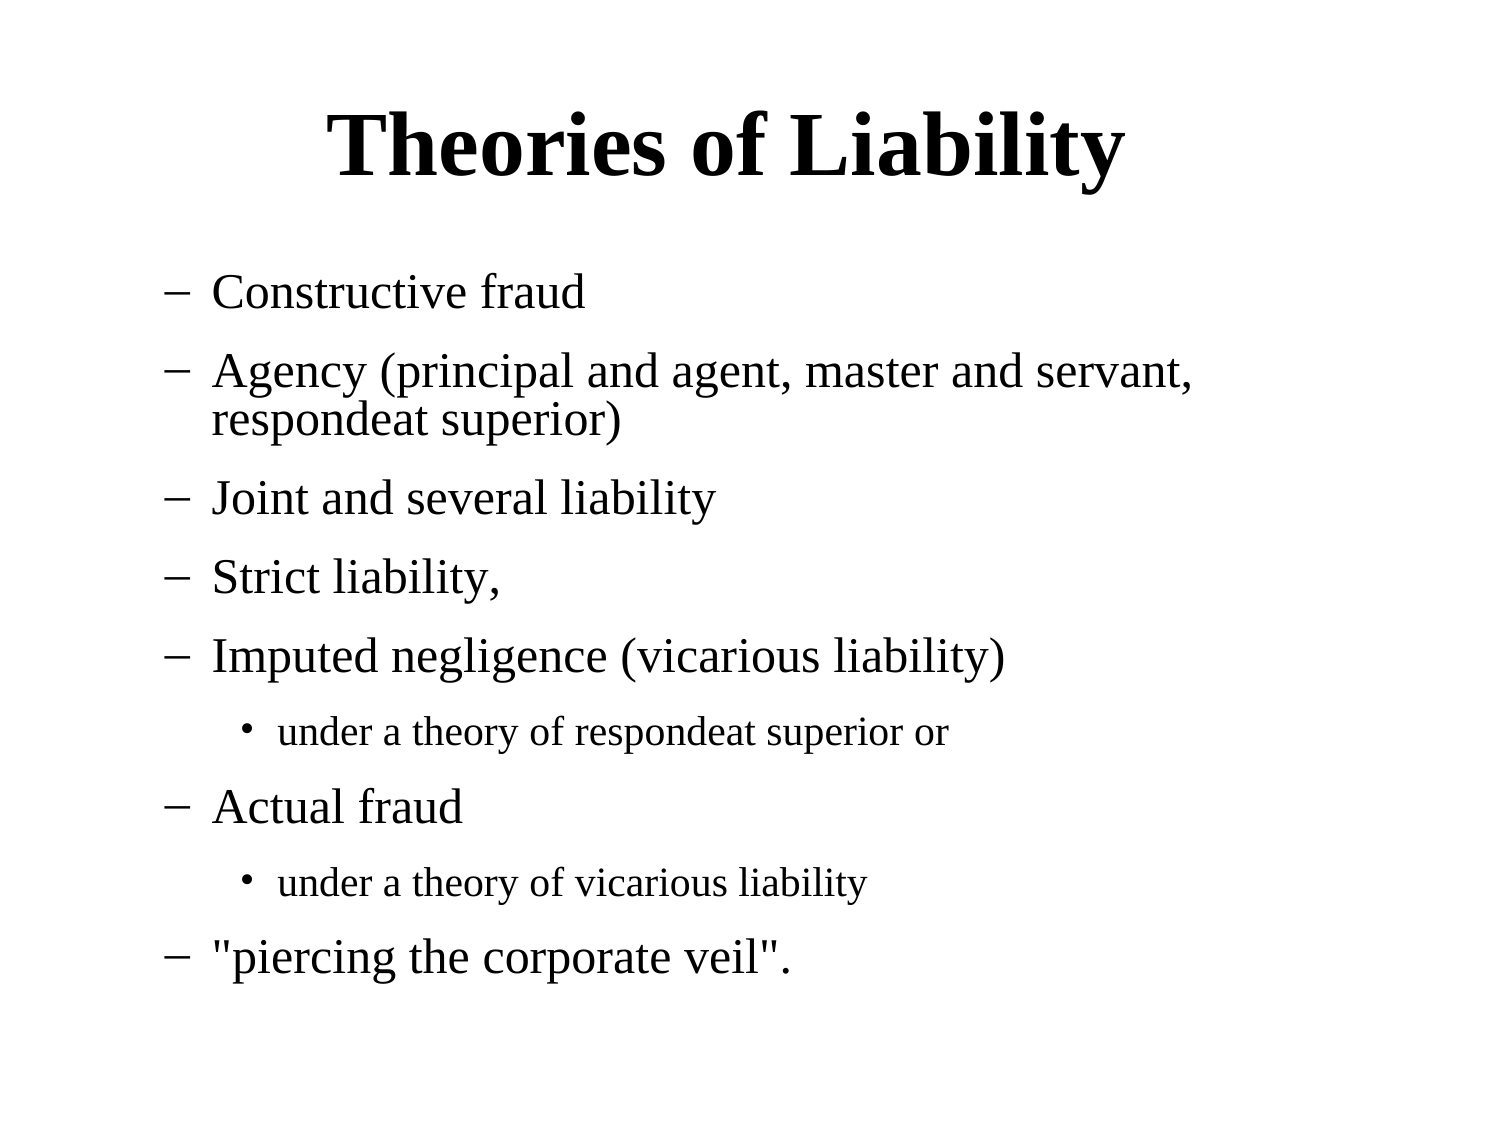

# Theories of Liability
Constructive fraud
Agency (principal and agent, master and servant, respondeat superior)
Joint and several liability
Strict liability,
Imputed negligence (vicarious liability)
under a theory of respondeat superior or
Actual fraud
under a theory of vicarious liability
"piercing the corporate veil".